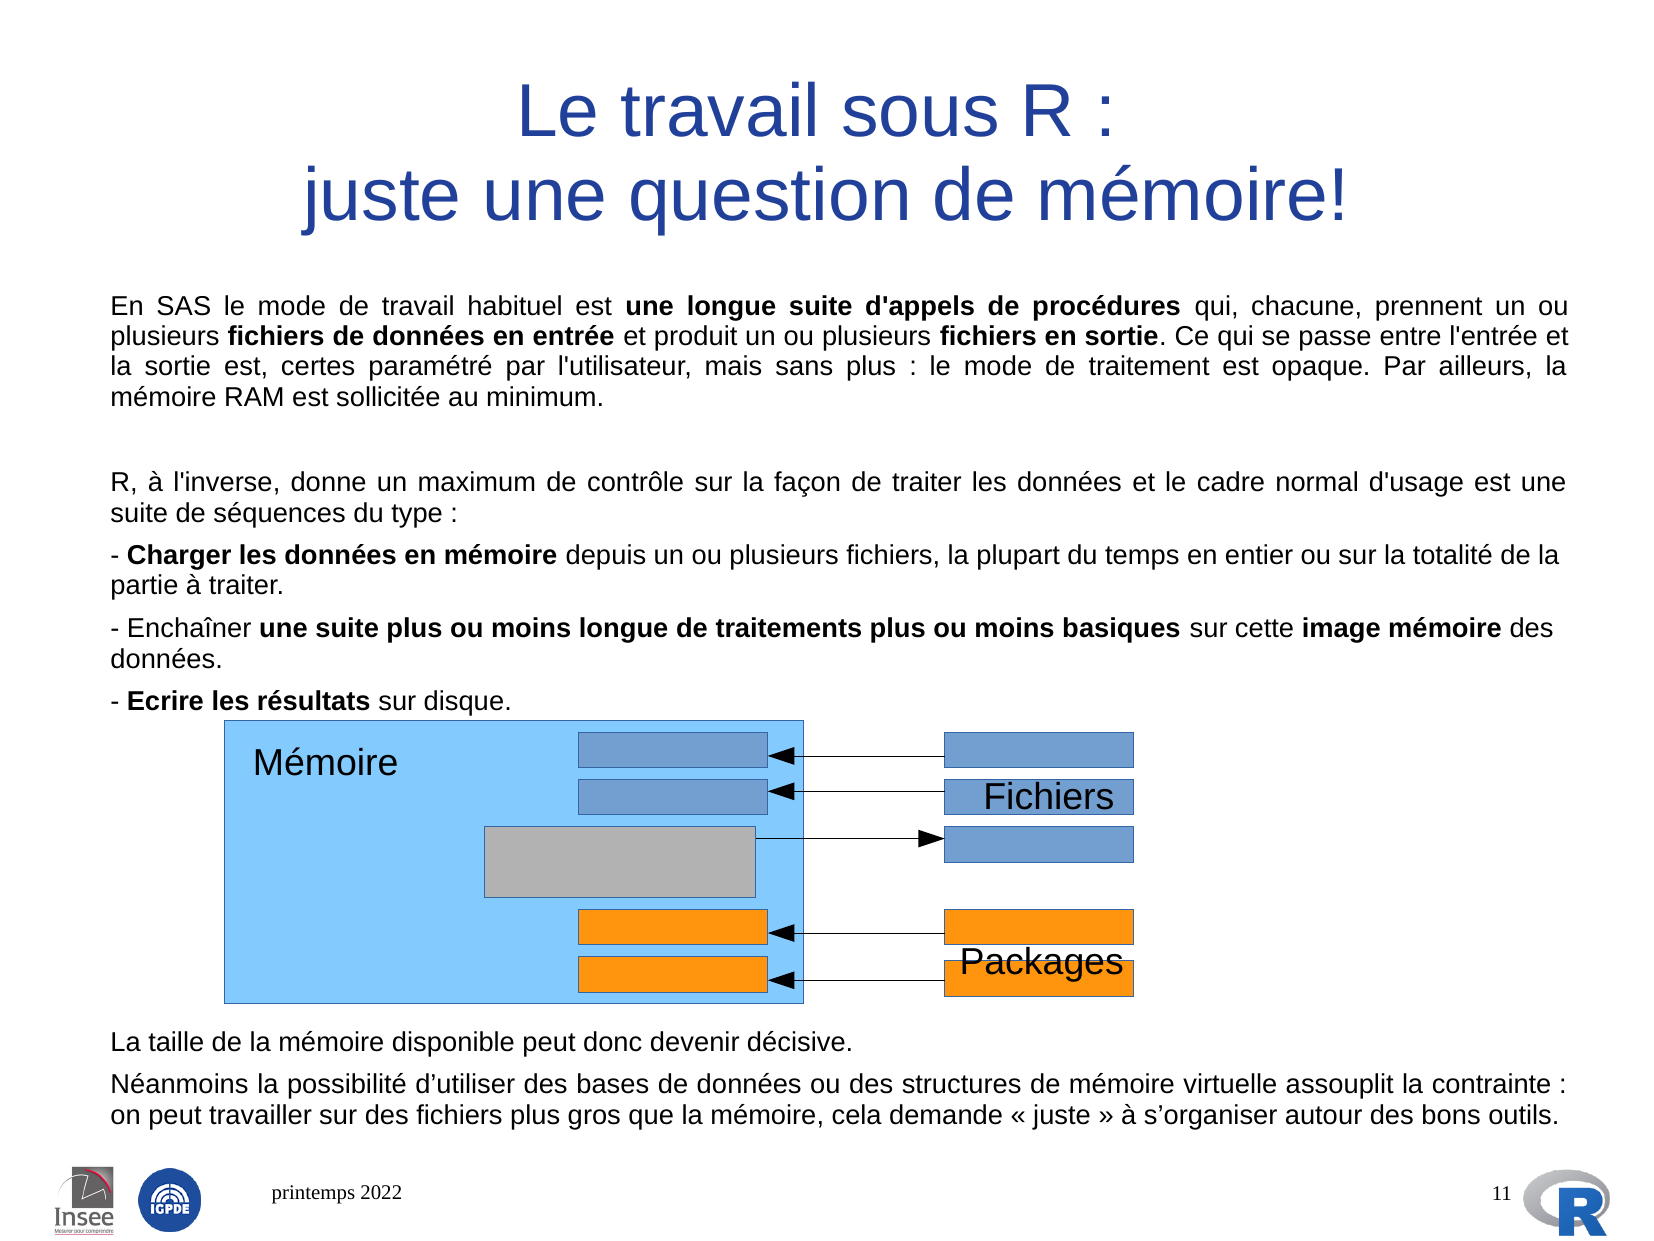

# Le travail sous R : juste une question de mémoire!
En SAS le mode de travail habituel est une longue suite d'appels de procédures qui, chacune, prennent un ou plusieurs fichiers de données en entrée et produit un ou plusieurs fichiers en sortie. Ce qui se passe entre l'entrée et la sortie est, certes paramétré par l'utilisateur, mais sans plus : le mode de traitement est opaque. Par ailleurs, la mémoire RAM est sollicitée au minimum.
R, à l'inverse, donne un maximum de contrôle sur la façon de traiter les données et le cadre normal d'usage est une suite de séquences du type :
- Charger les données en mémoire depuis un ou plusieurs fichiers, la plupart du temps en entier ou sur la totalité de la partie à traiter.
- Enchaîner une suite plus ou moins longue de traitements plus ou moins basiques sur cette image mémoire des données.
- Ecrire les résultats sur disque.
La taille de la mémoire disponible peut donc devenir décisive.
Néanmoins la possibilité d’utiliser des bases de données ou des structures de mémoire virtuelle assouplit la contrainte : on peut travailler sur des fichiers plus gros que la mémoire, cela demande « juste » à s’organiser autour des bons outils.
Mémoire
Fichiers
Packages
printemps 2022
11